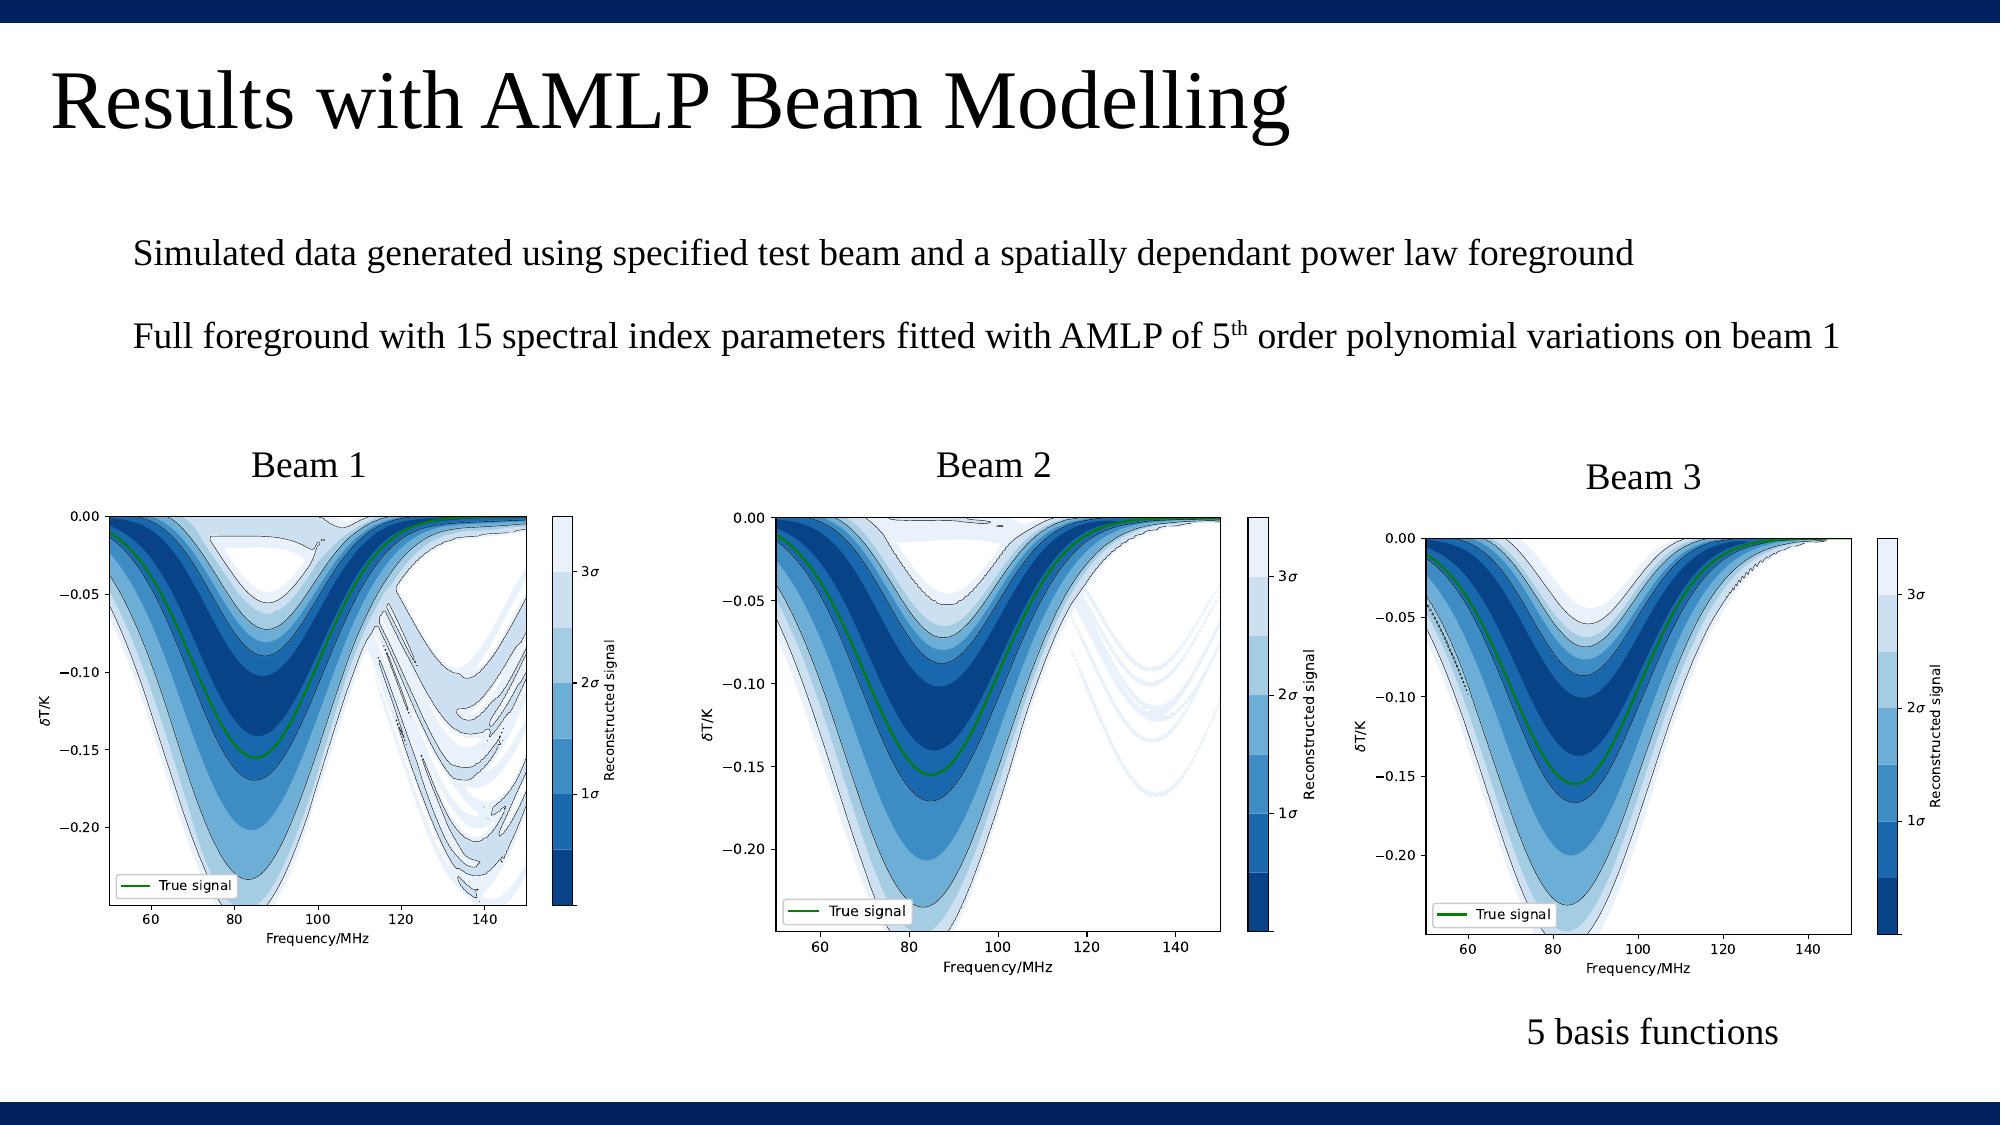

Results with AMLP Beam Modelling
Simulated data generated using specified test beam and a spatially dependant power law foreground
Full foreground with 15 spectral index parameters fitted with AMLP of 5th order polynomial variations on beam 1
Beam 1
Beam 2
Beam 3
5 basis functions